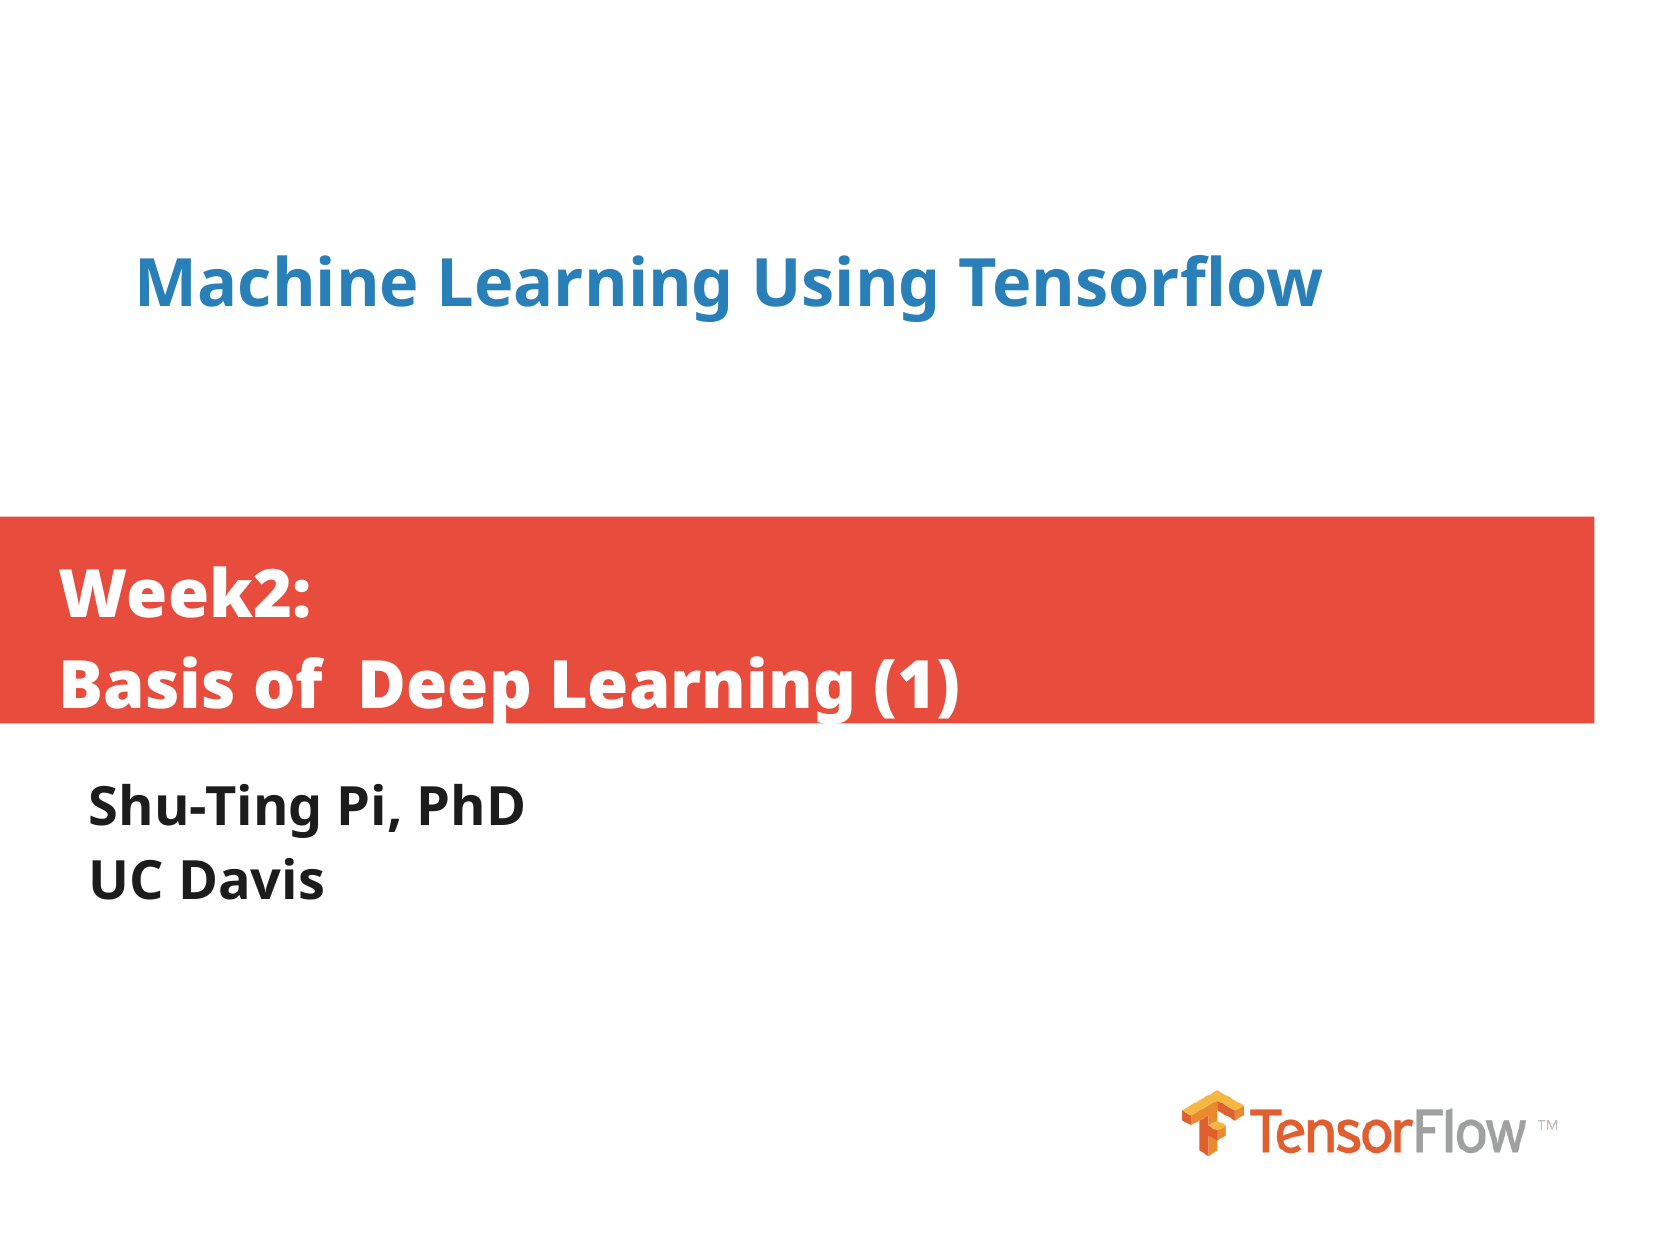

Machine Learning Using Tensorflow
# Week2: Basis of Deep Learning (1)
Shu-Ting Pi, PhD
UC Davis